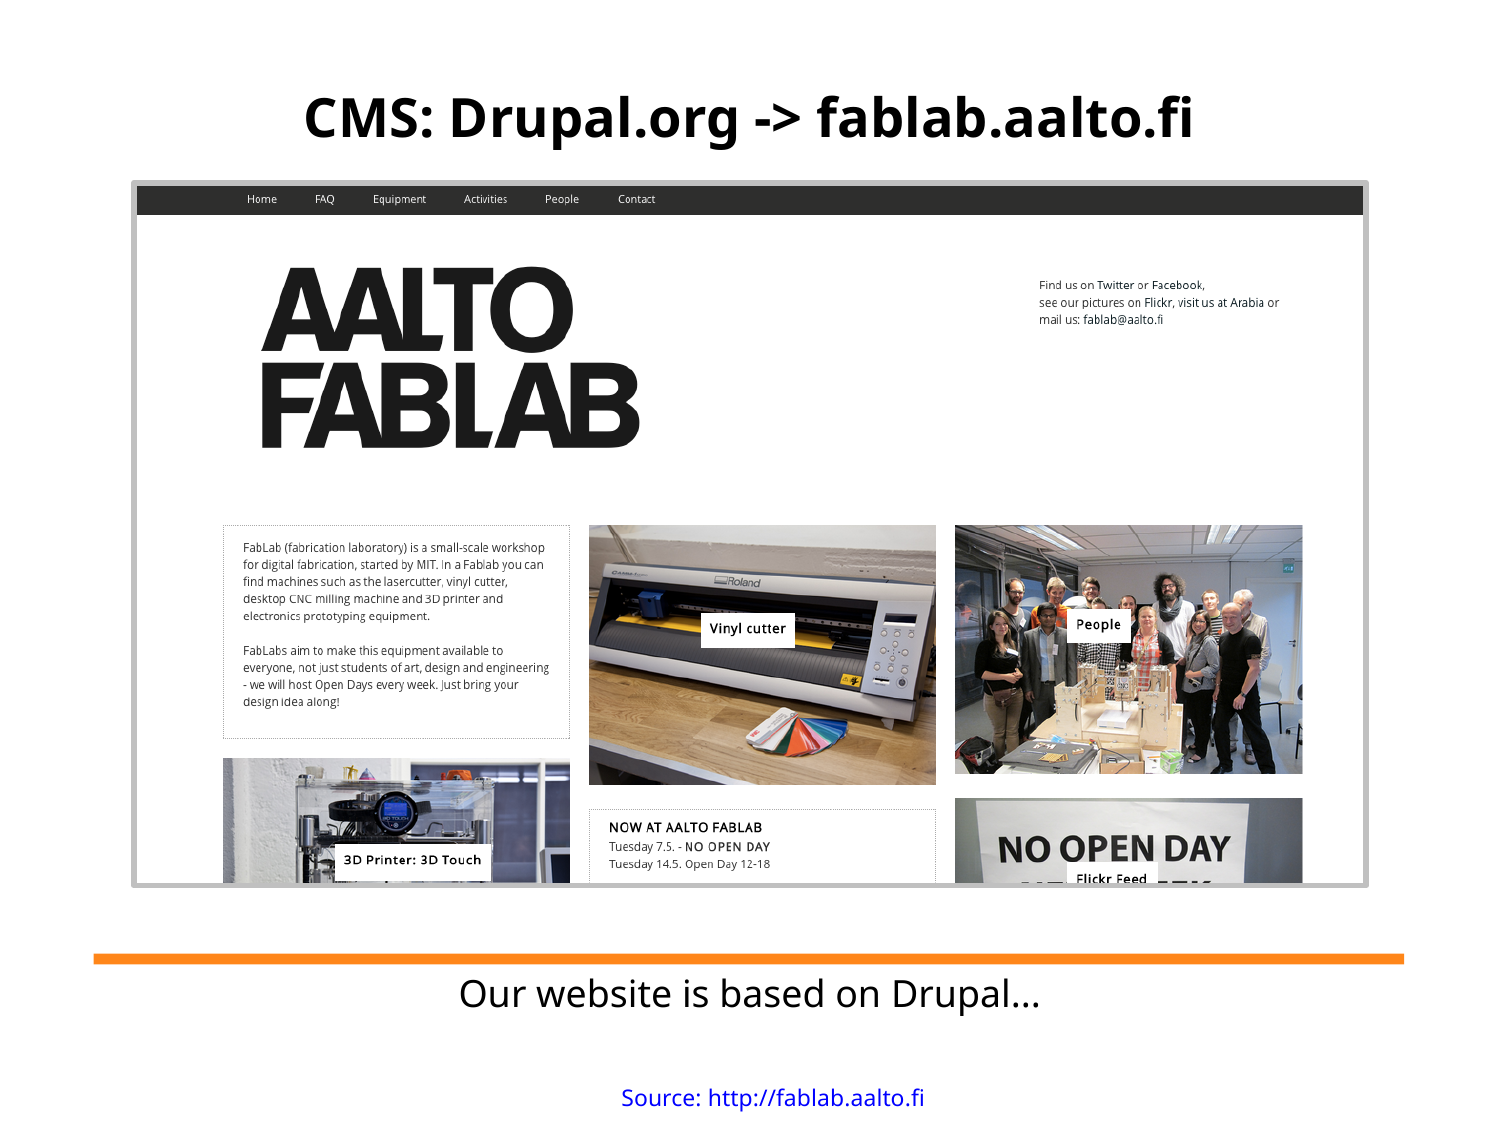

# CMS: Drupal.org -> fablab.aalto.fi
Our website is based on Drupal...
Source: http://fablab.aalto.fi